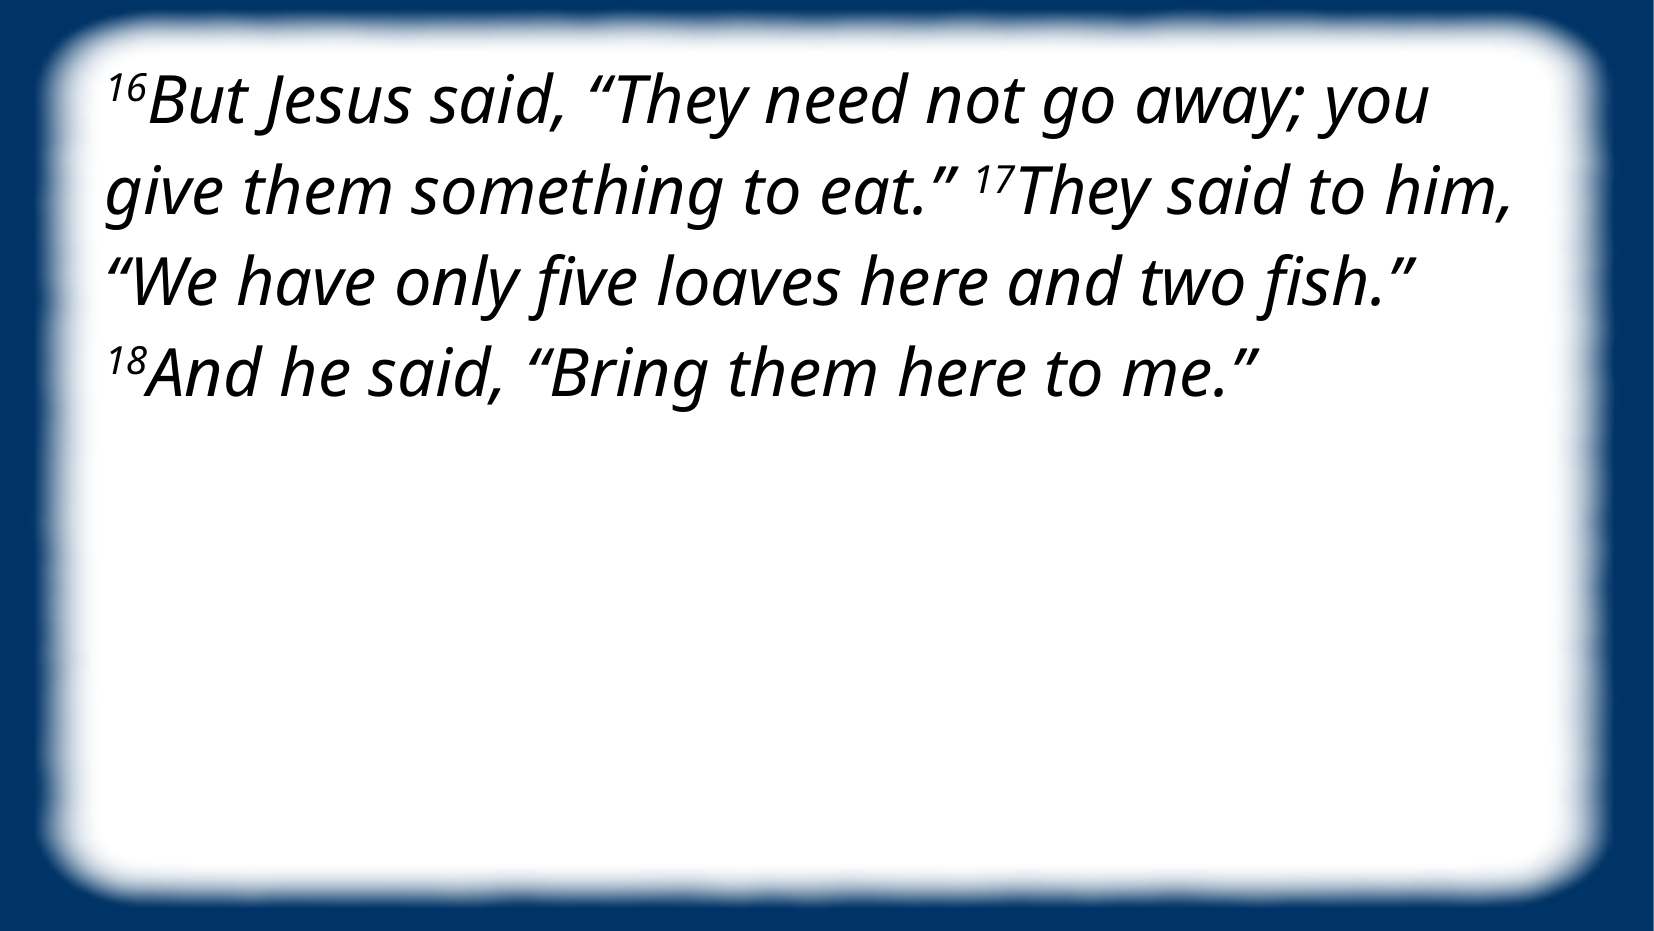

16But Jesus said, “They need not go away; you give them something to eat.” 17They said to him, “We have only five loaves here and two fish.” 18And he said, “Bring them here to me.”